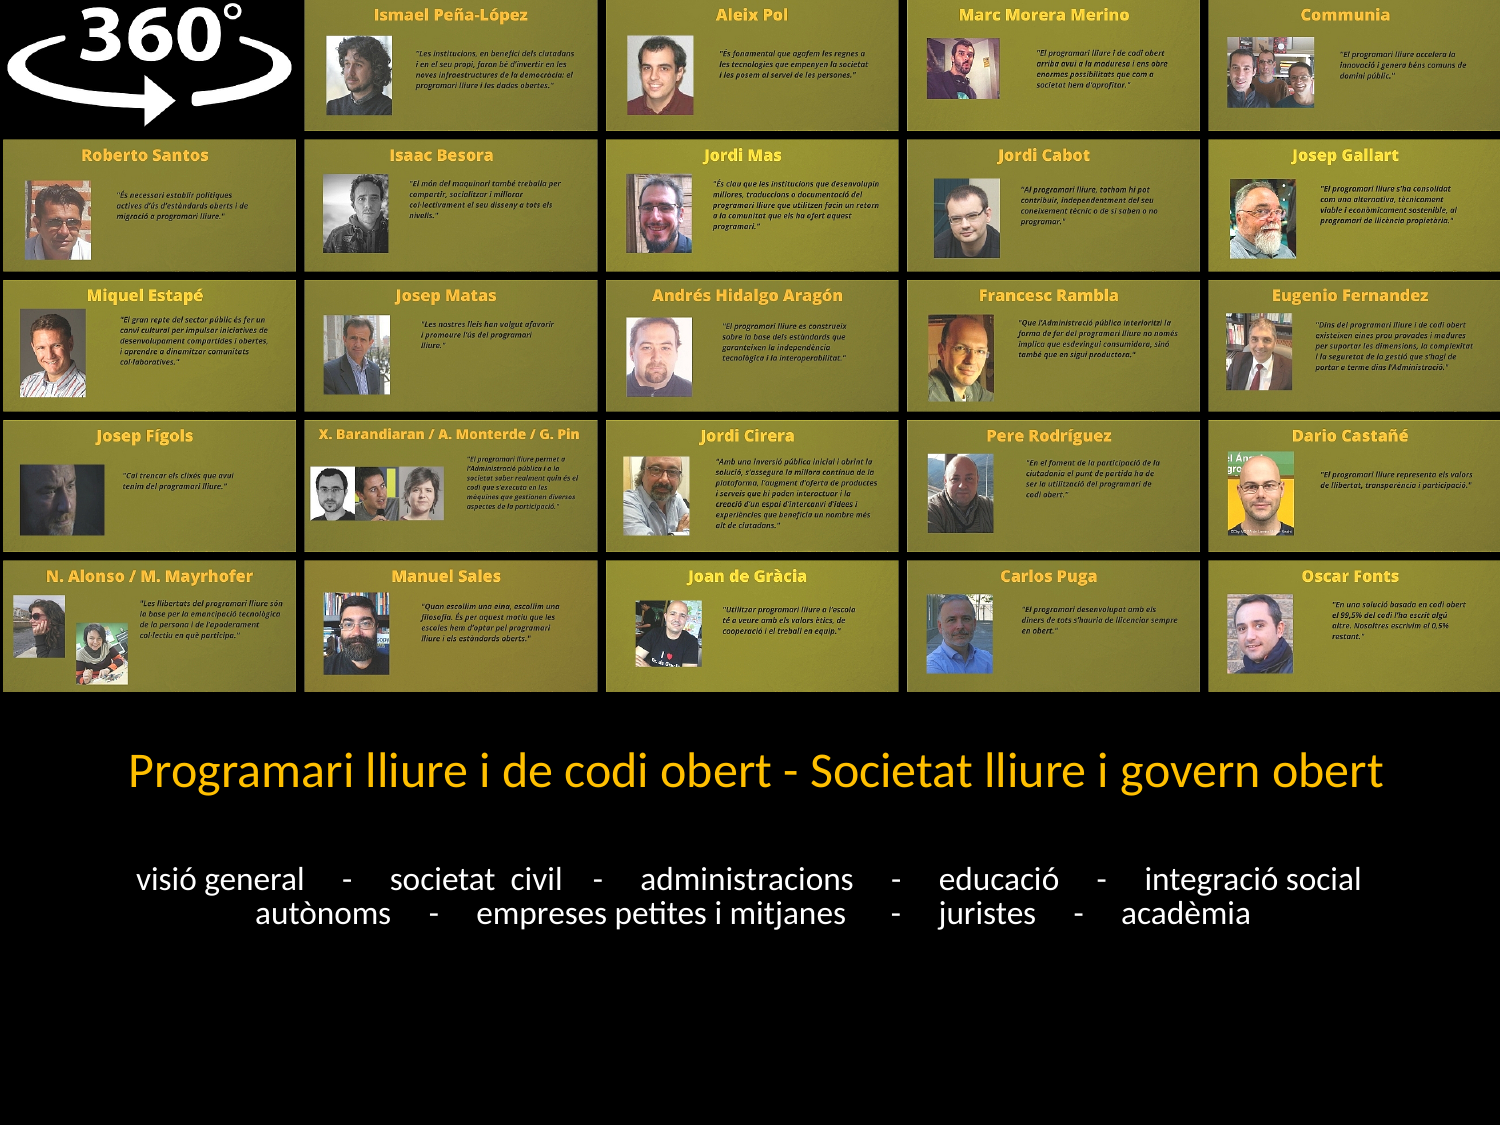

Programari lliure i de codi obert - Societat lliure i govern obert
visió general - societat civil - administracions - educació - integració social
 autònoms - empreses petites i mitjanes - juristes - acadèmia